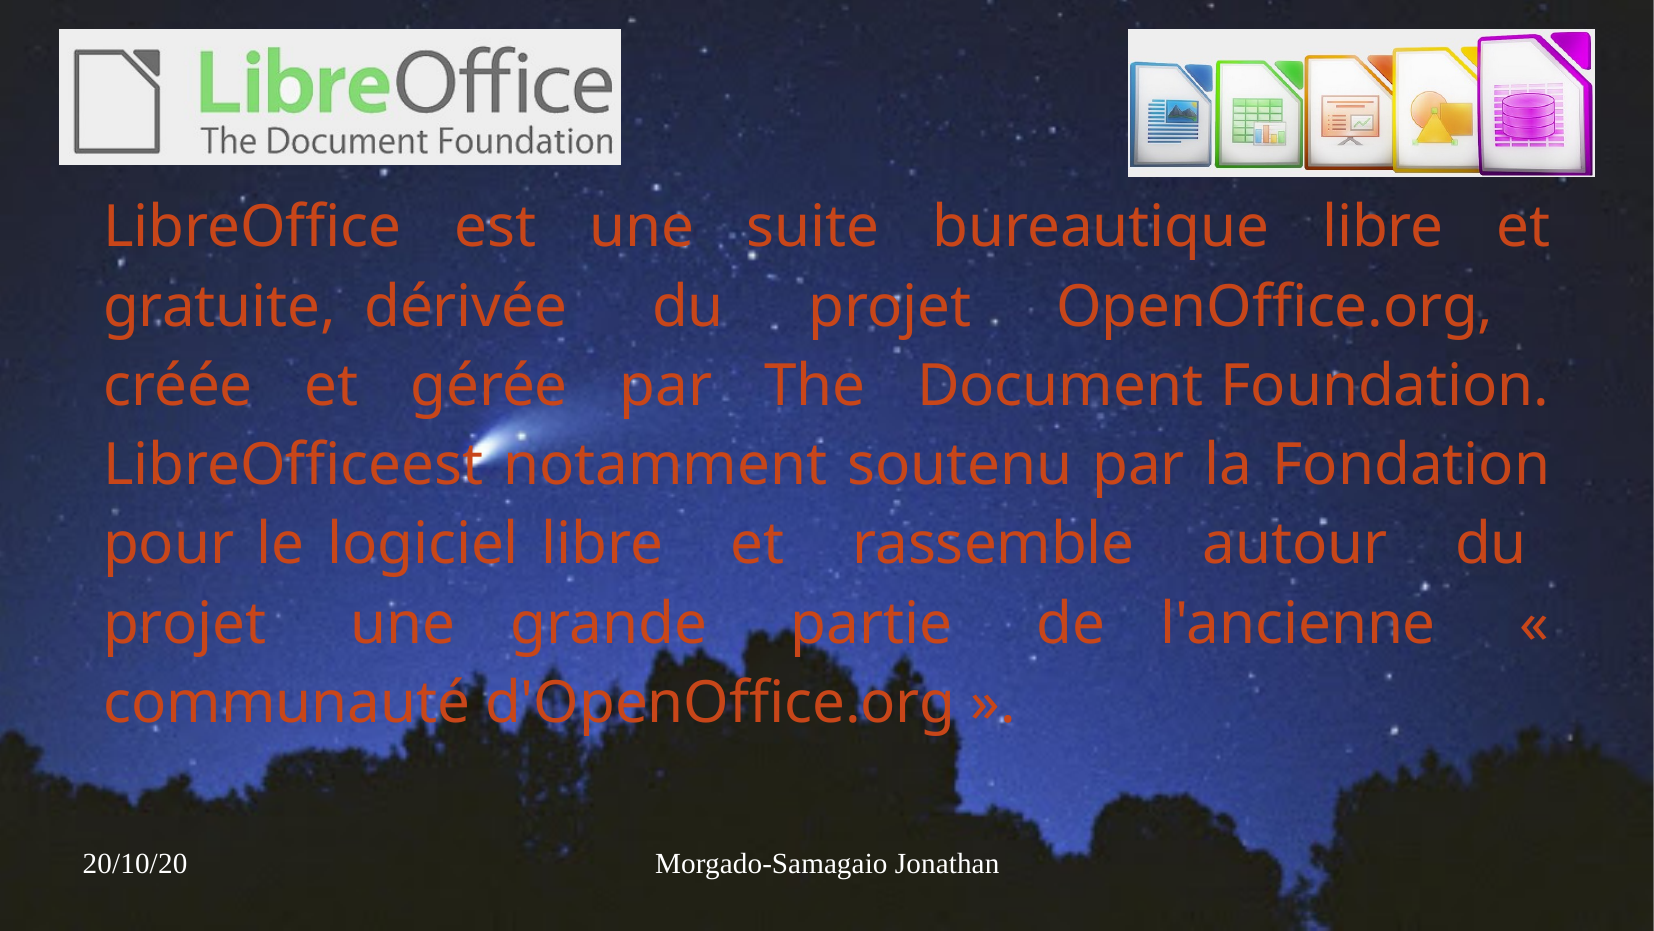

LibreOffice est une suite bureautique libre et gratuite, dérivée du projet OpenOffice.org, créée et gérée par The Document Foundation. LibreOfficeest notamment soutenu par la Fondation pour le logiciel libre et rassemble autour du projet une grande partie de l'ancienne « communauté d'OpenOffice.org ».
20/10/20
Morgado-Samagaio Jonathan